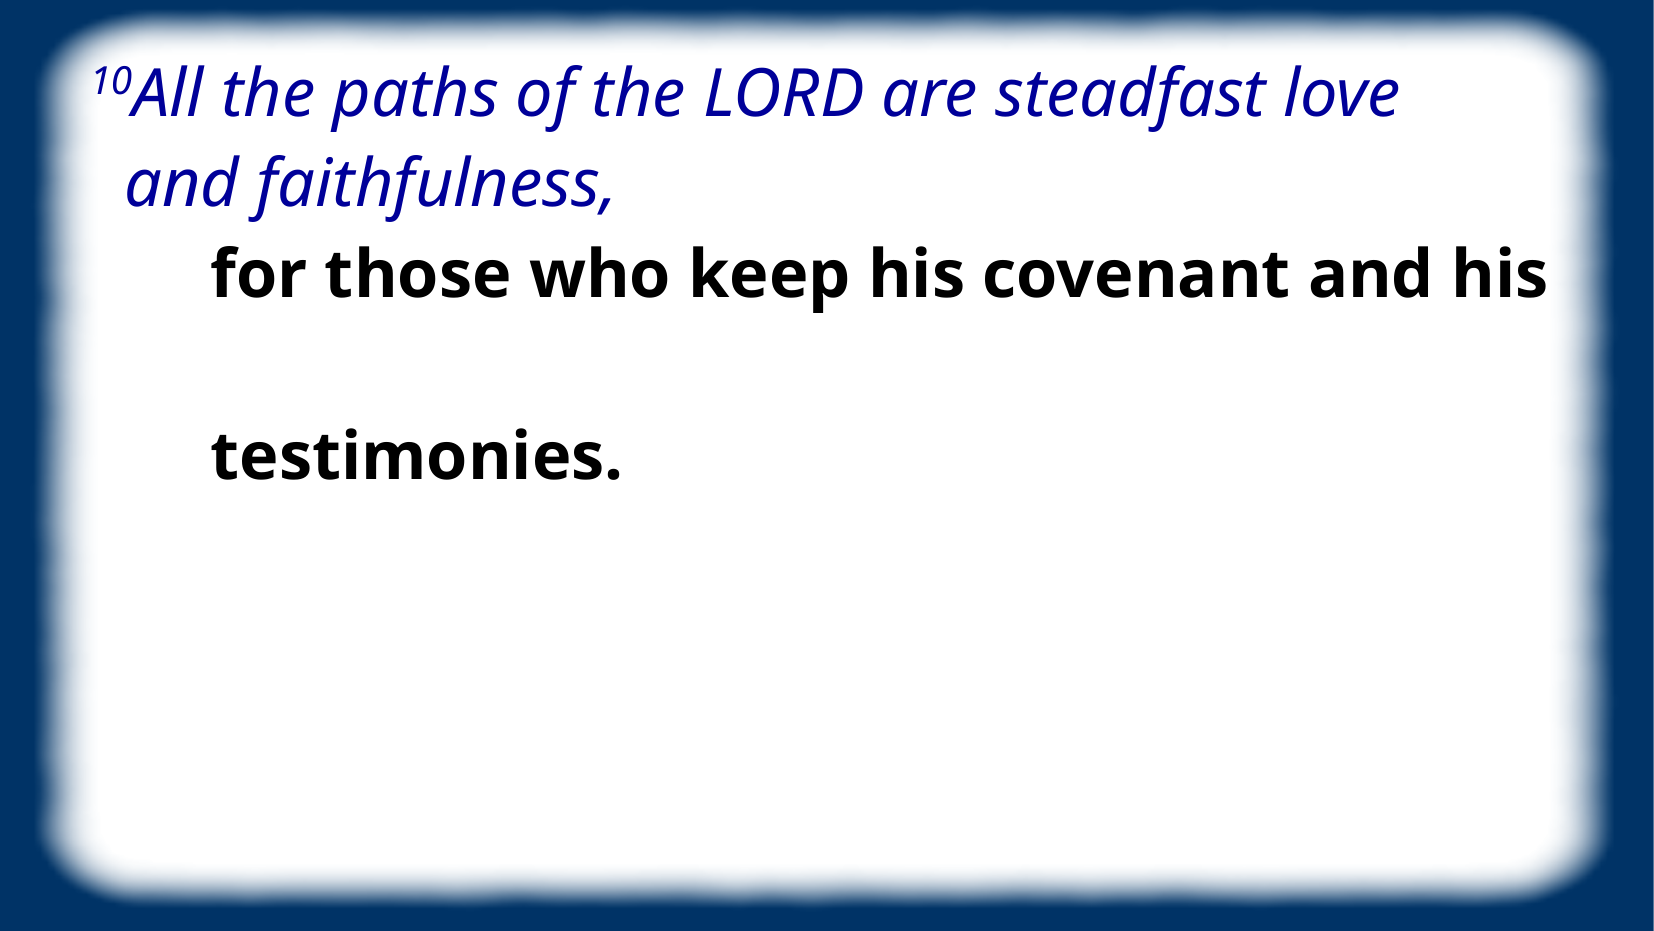

10All the paths of the LORD are steadfast love
 and faithfulness,
 for those who keep his covenant and his
 testimonies.